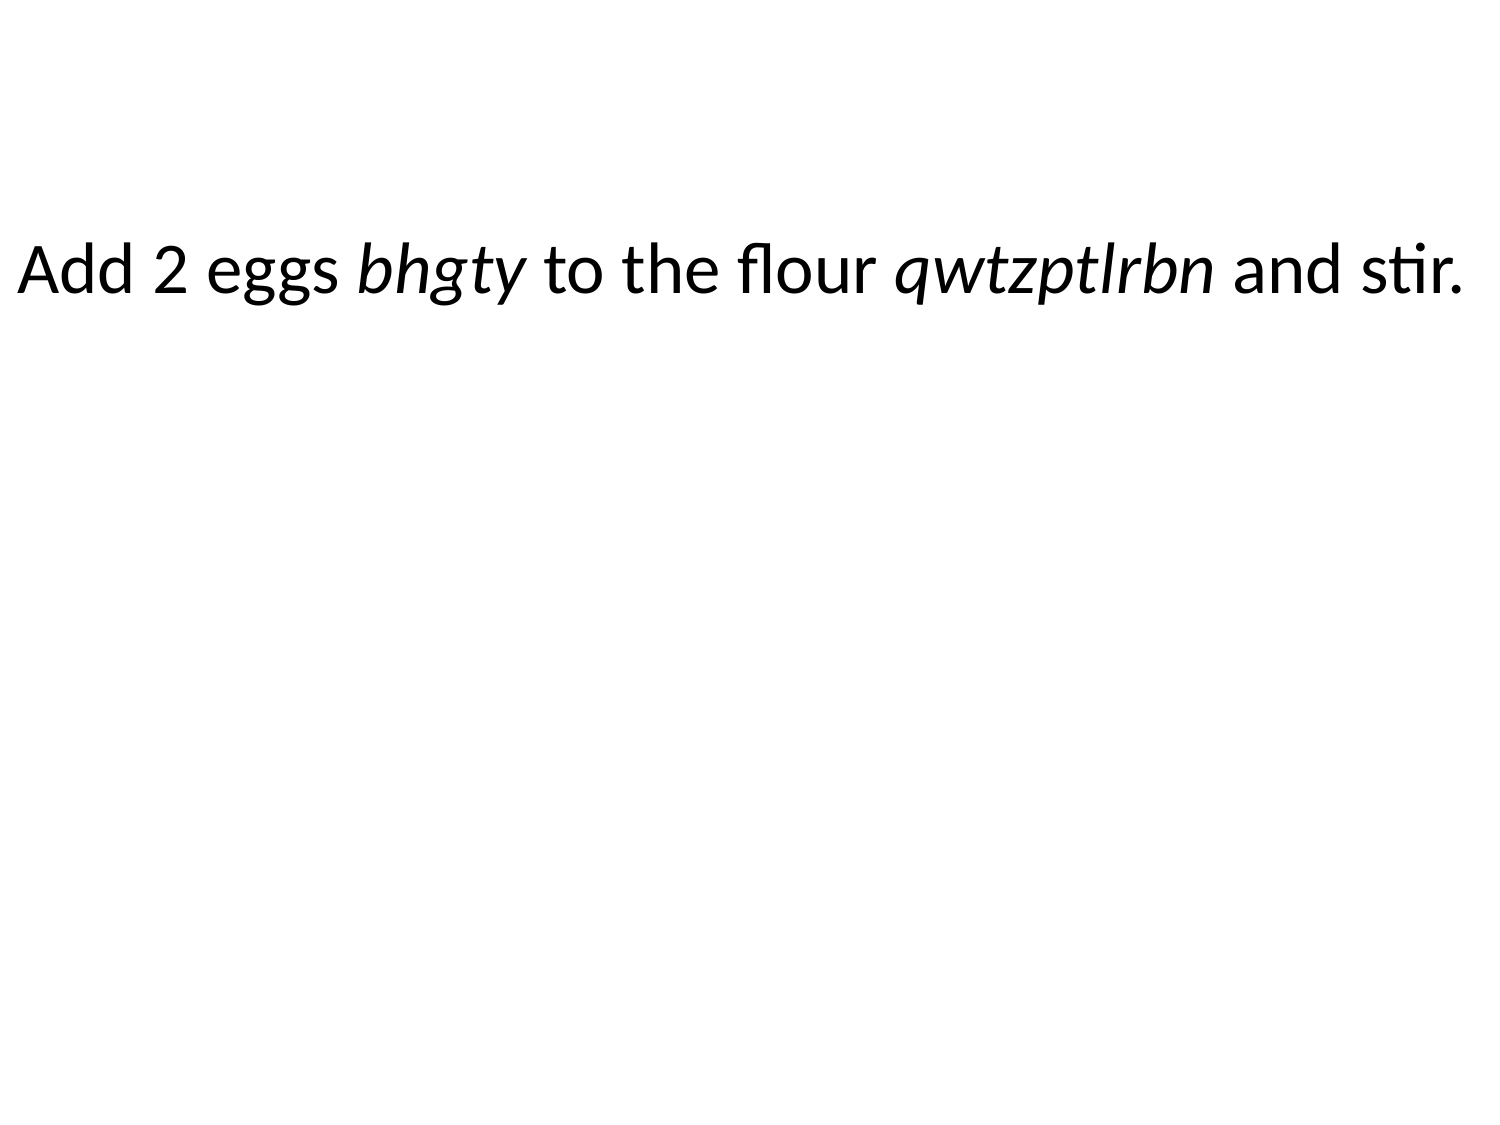

Add 2 eggs bhgty to the flour qwtzptlrbn and stir.